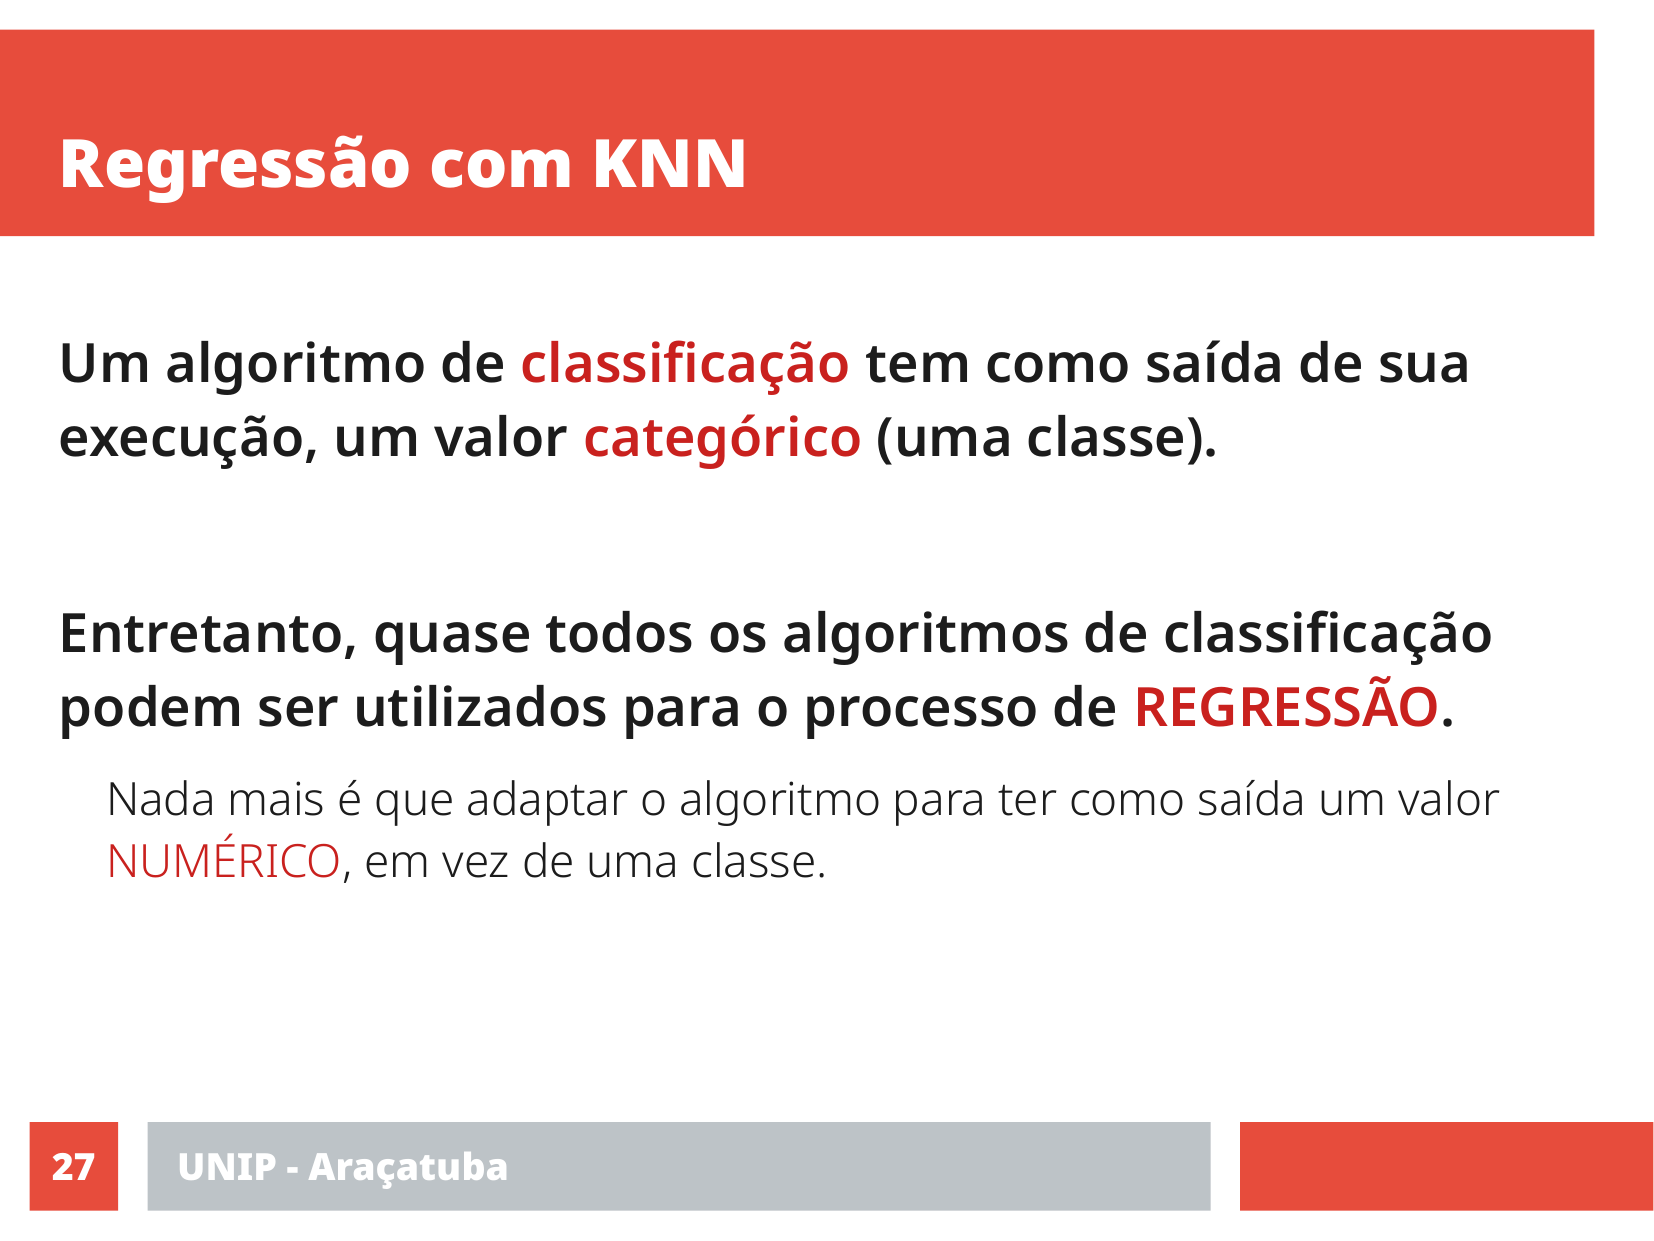

# Regressão com KNN
Um algoritmo de classificação tem como saída de sua execução, um valor categórico (uma classe).
Entretanto, quase todos os algoritmos de classificação podem ser utilizados para o processo de REGRESSÃO.
Nada mais é que adaptar o algoritmo para ter como saída um valor NUMÉRICO, em vez de uma classe.
27
UNIP - Araçatuba